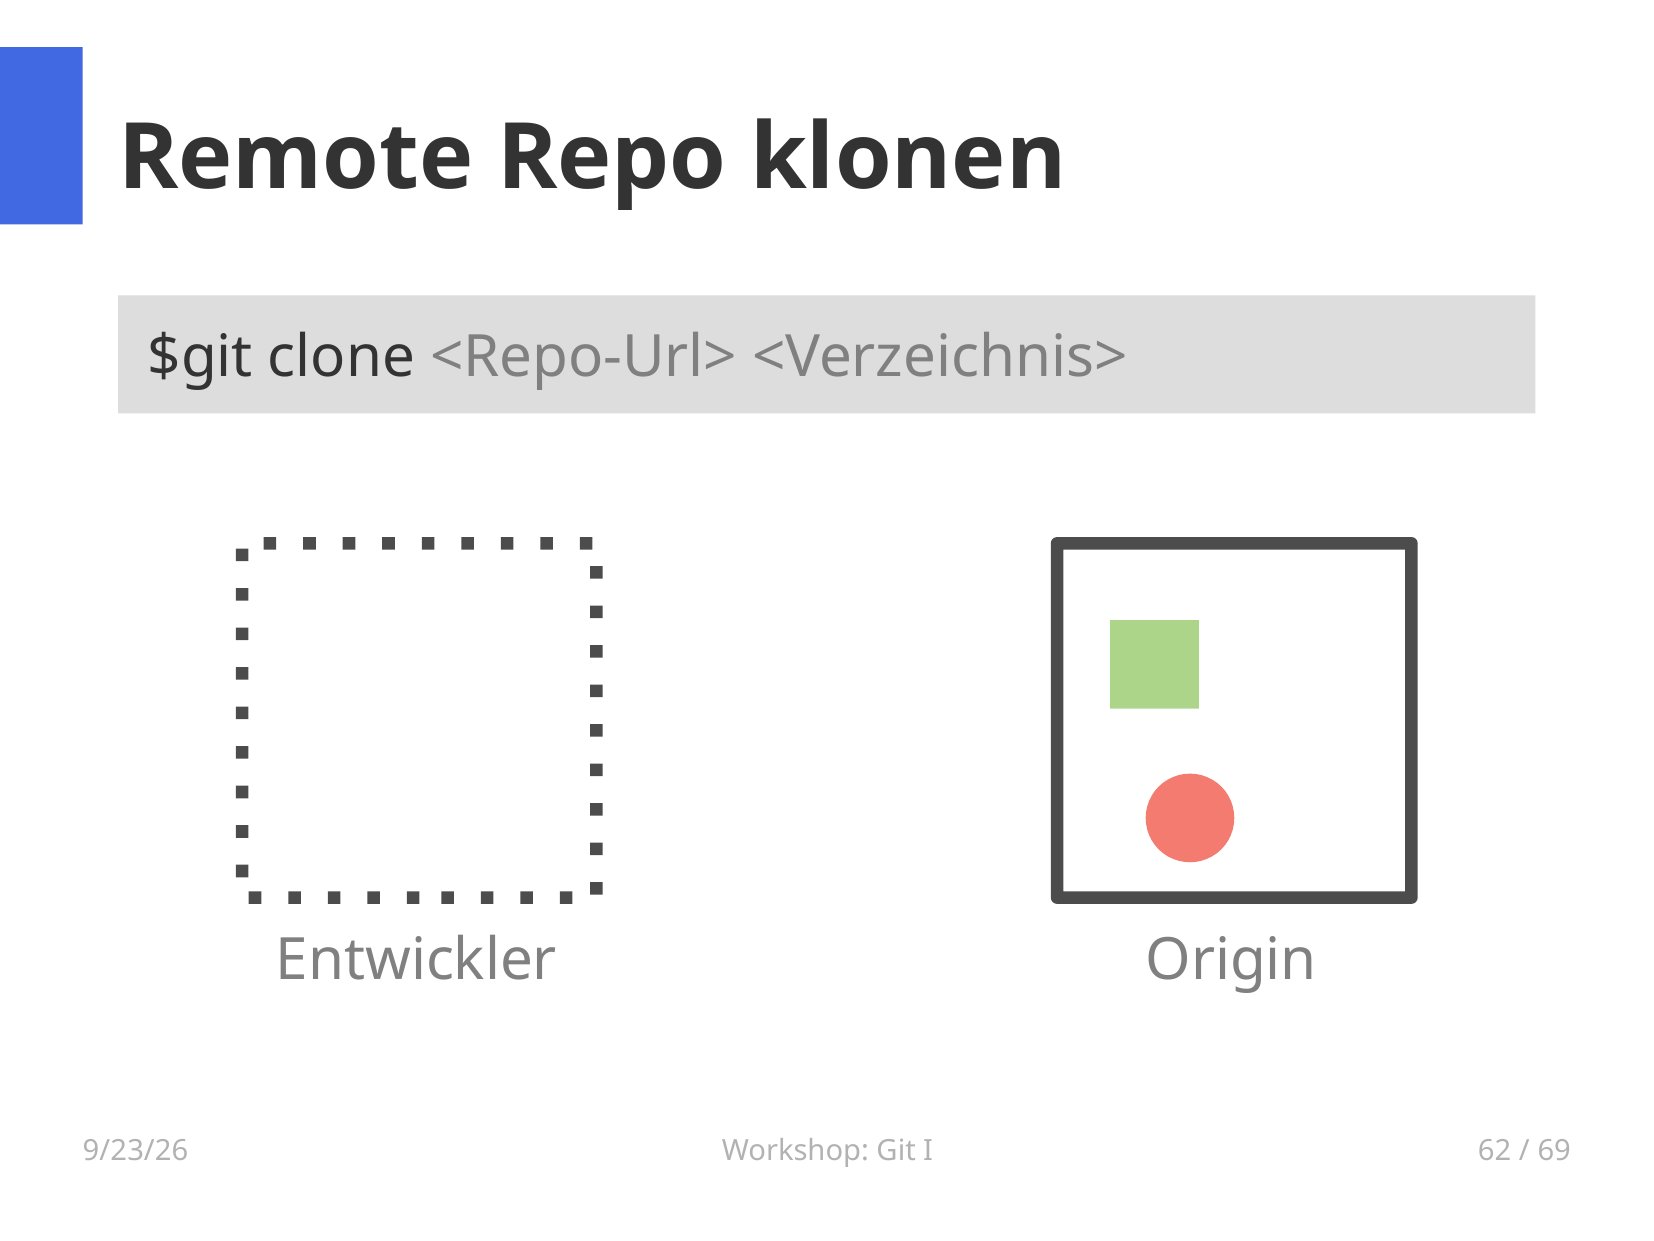

# Remote Repo klonen
$git clone <Repo-Url> <Verzeichnis>
Entwickler
Origin